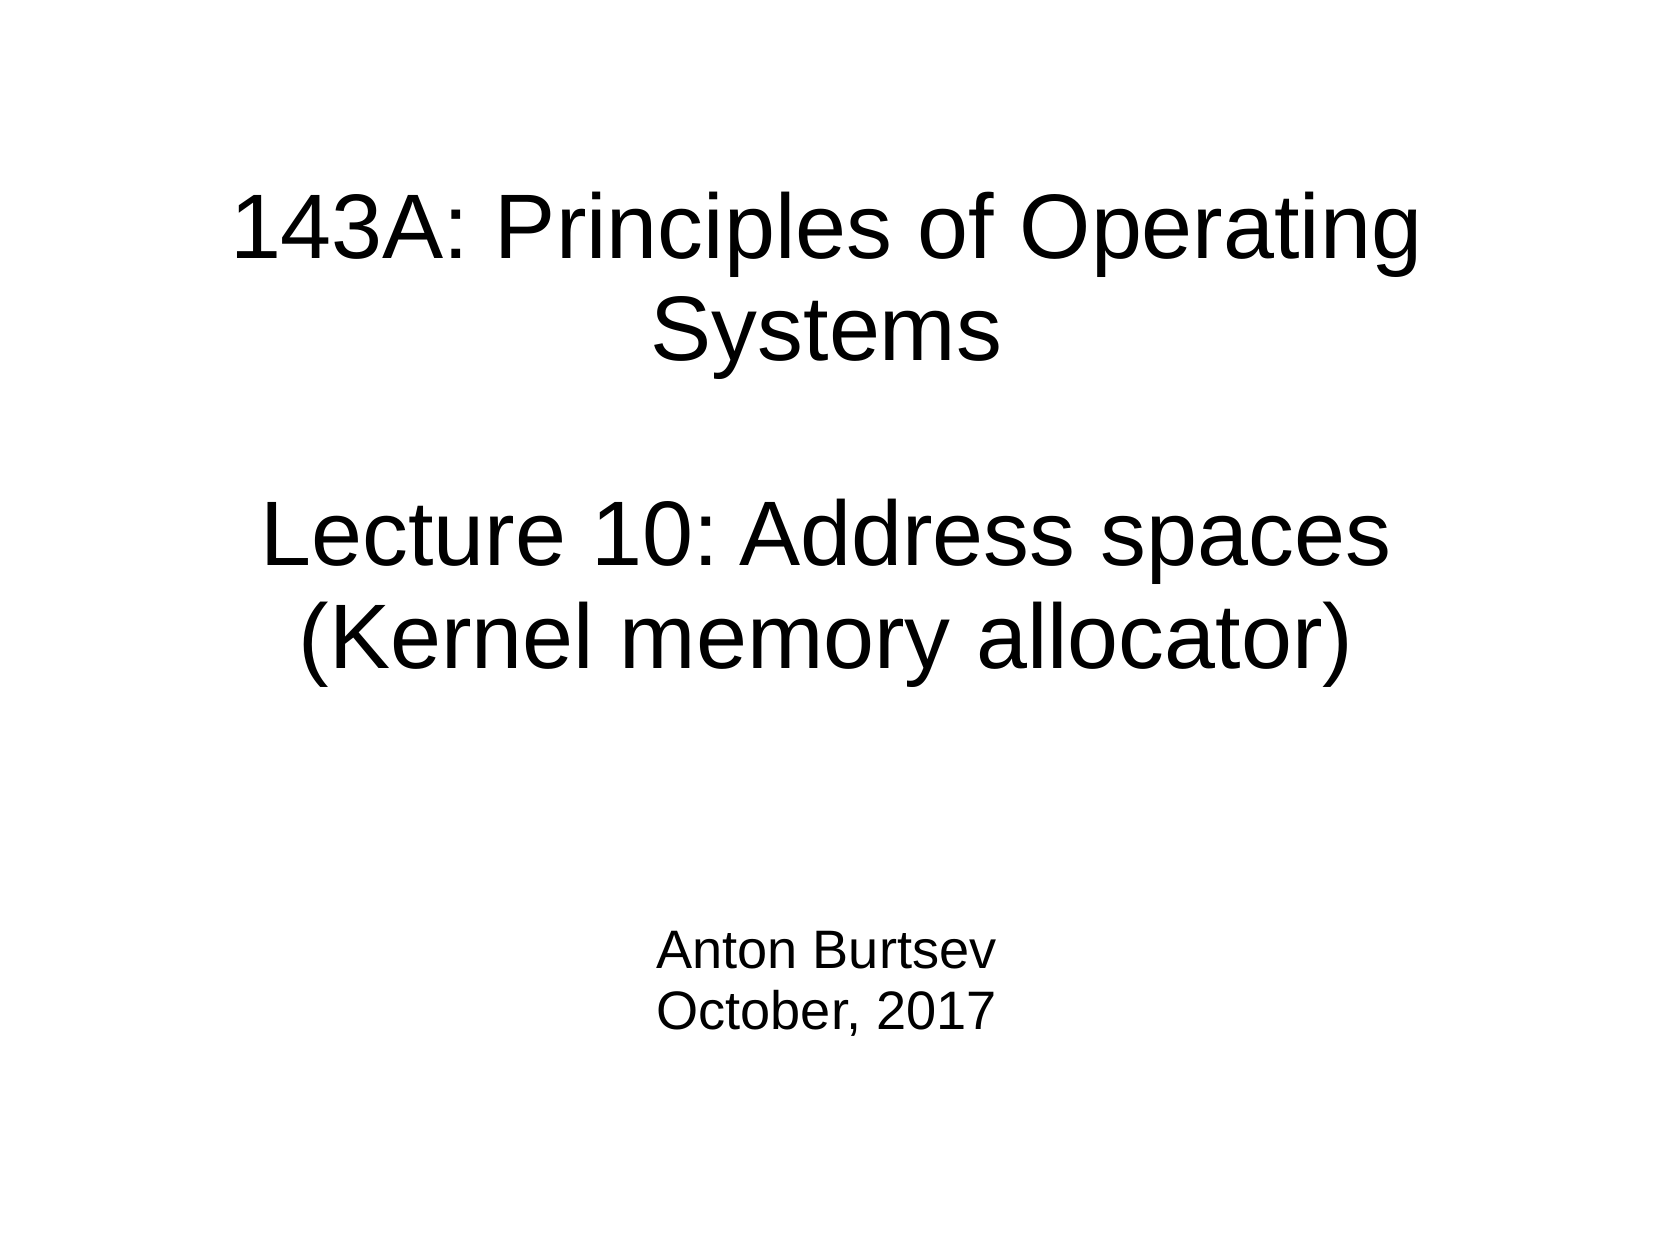

# 143A: Principles of Operating Systems Lecture 10: Address spaces (Kernel memory allocator)
Anton Burtsev
October, 2017